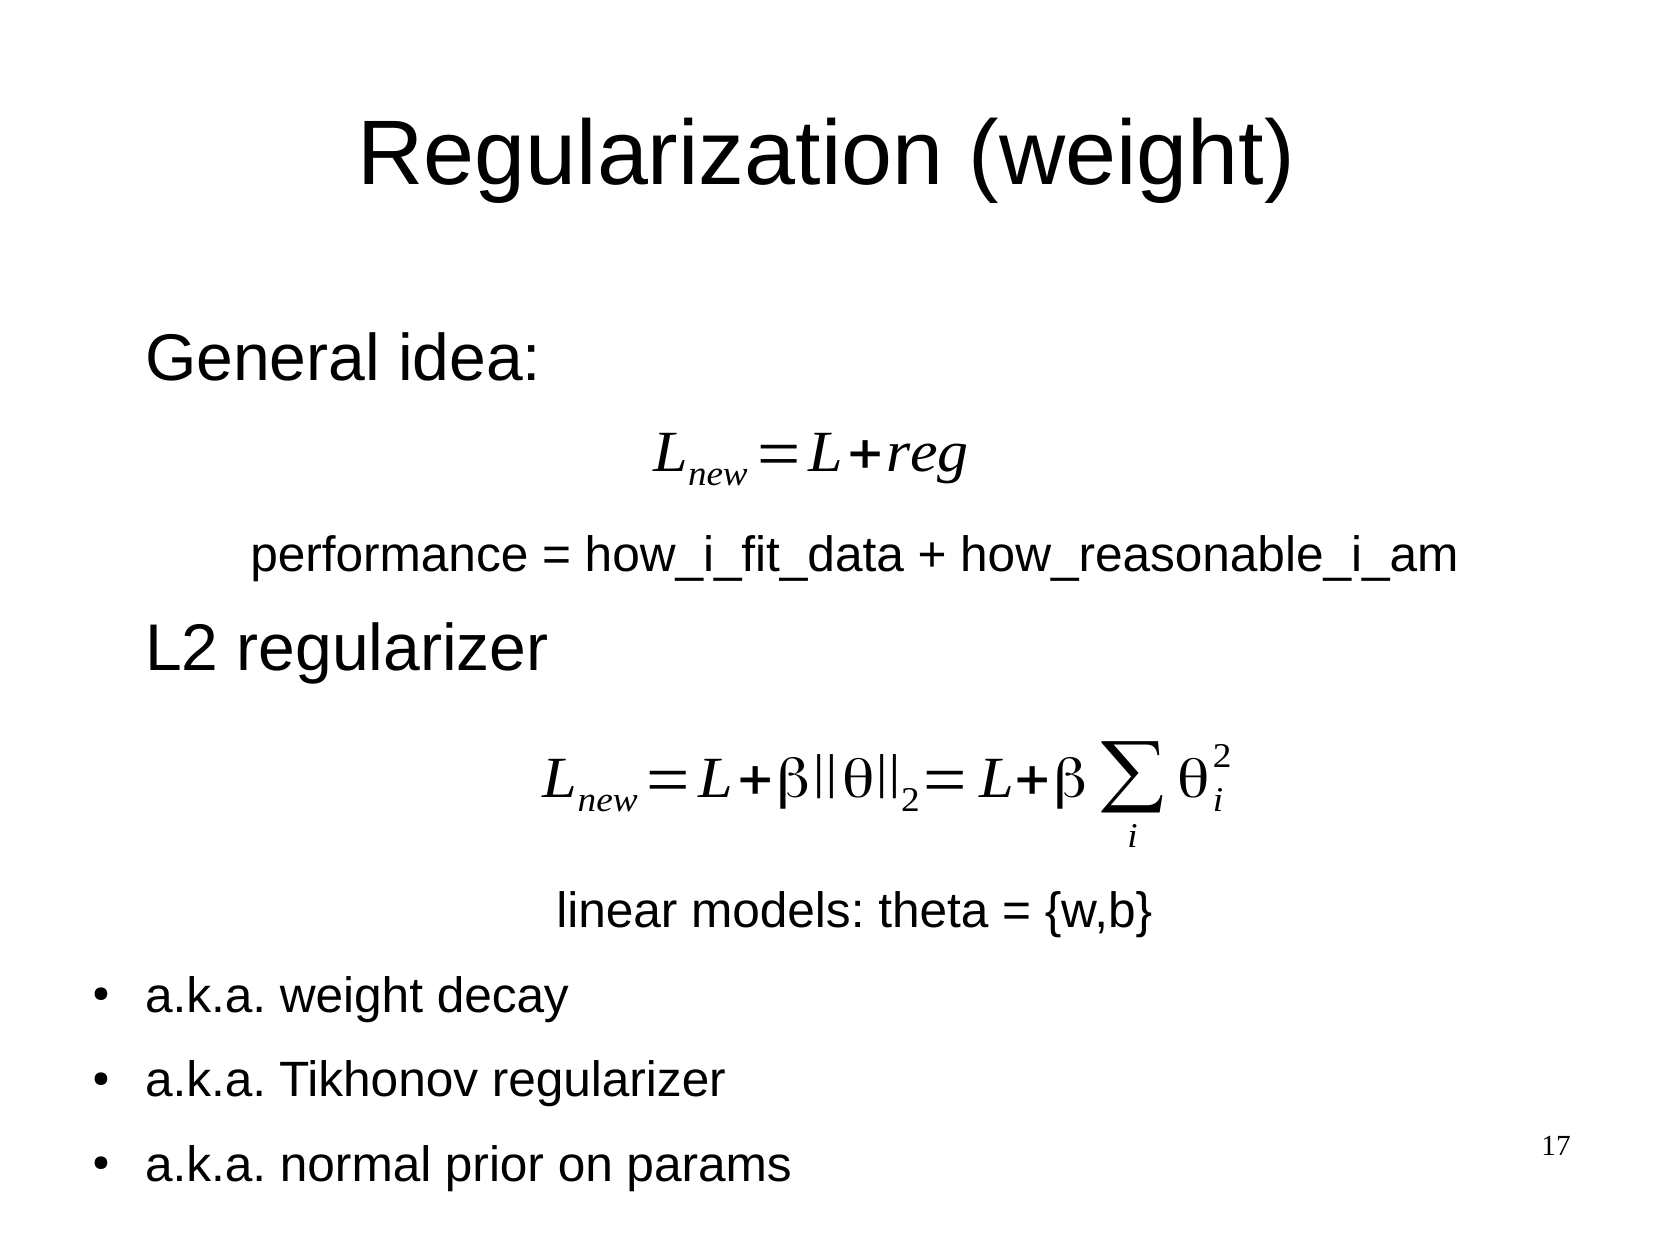

# Regularization (weight)
General idea:
performance = how_i_fit_data + how_reasonable_i_am
L2 regularizer
linear models: theta = {w,b}
a.k.a. weight decay
a.k.a. Tikhonov regularizer
a.k.a. normal prior on params
17